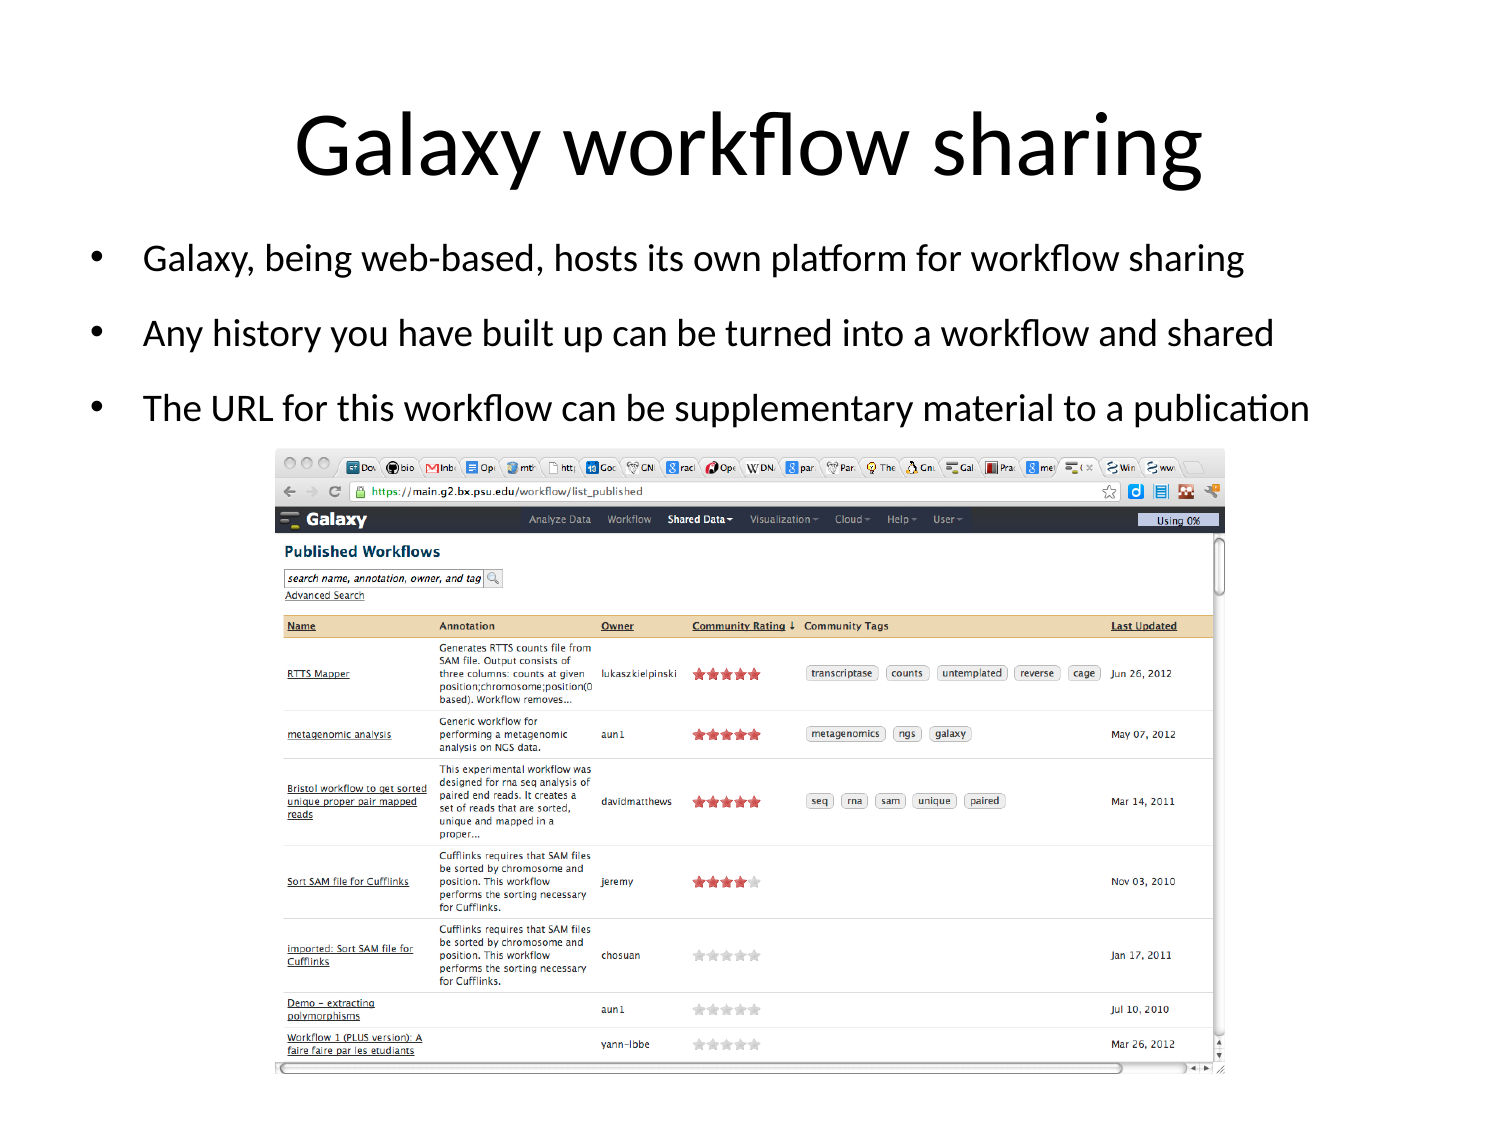

# Galaxy workflow sharing
Galaxy, being web-based, hosts its own platform for workflow sharing
Any history you have built up can be turned into a workflow and shared
The URL for this workflow can be supplementary material to a publication